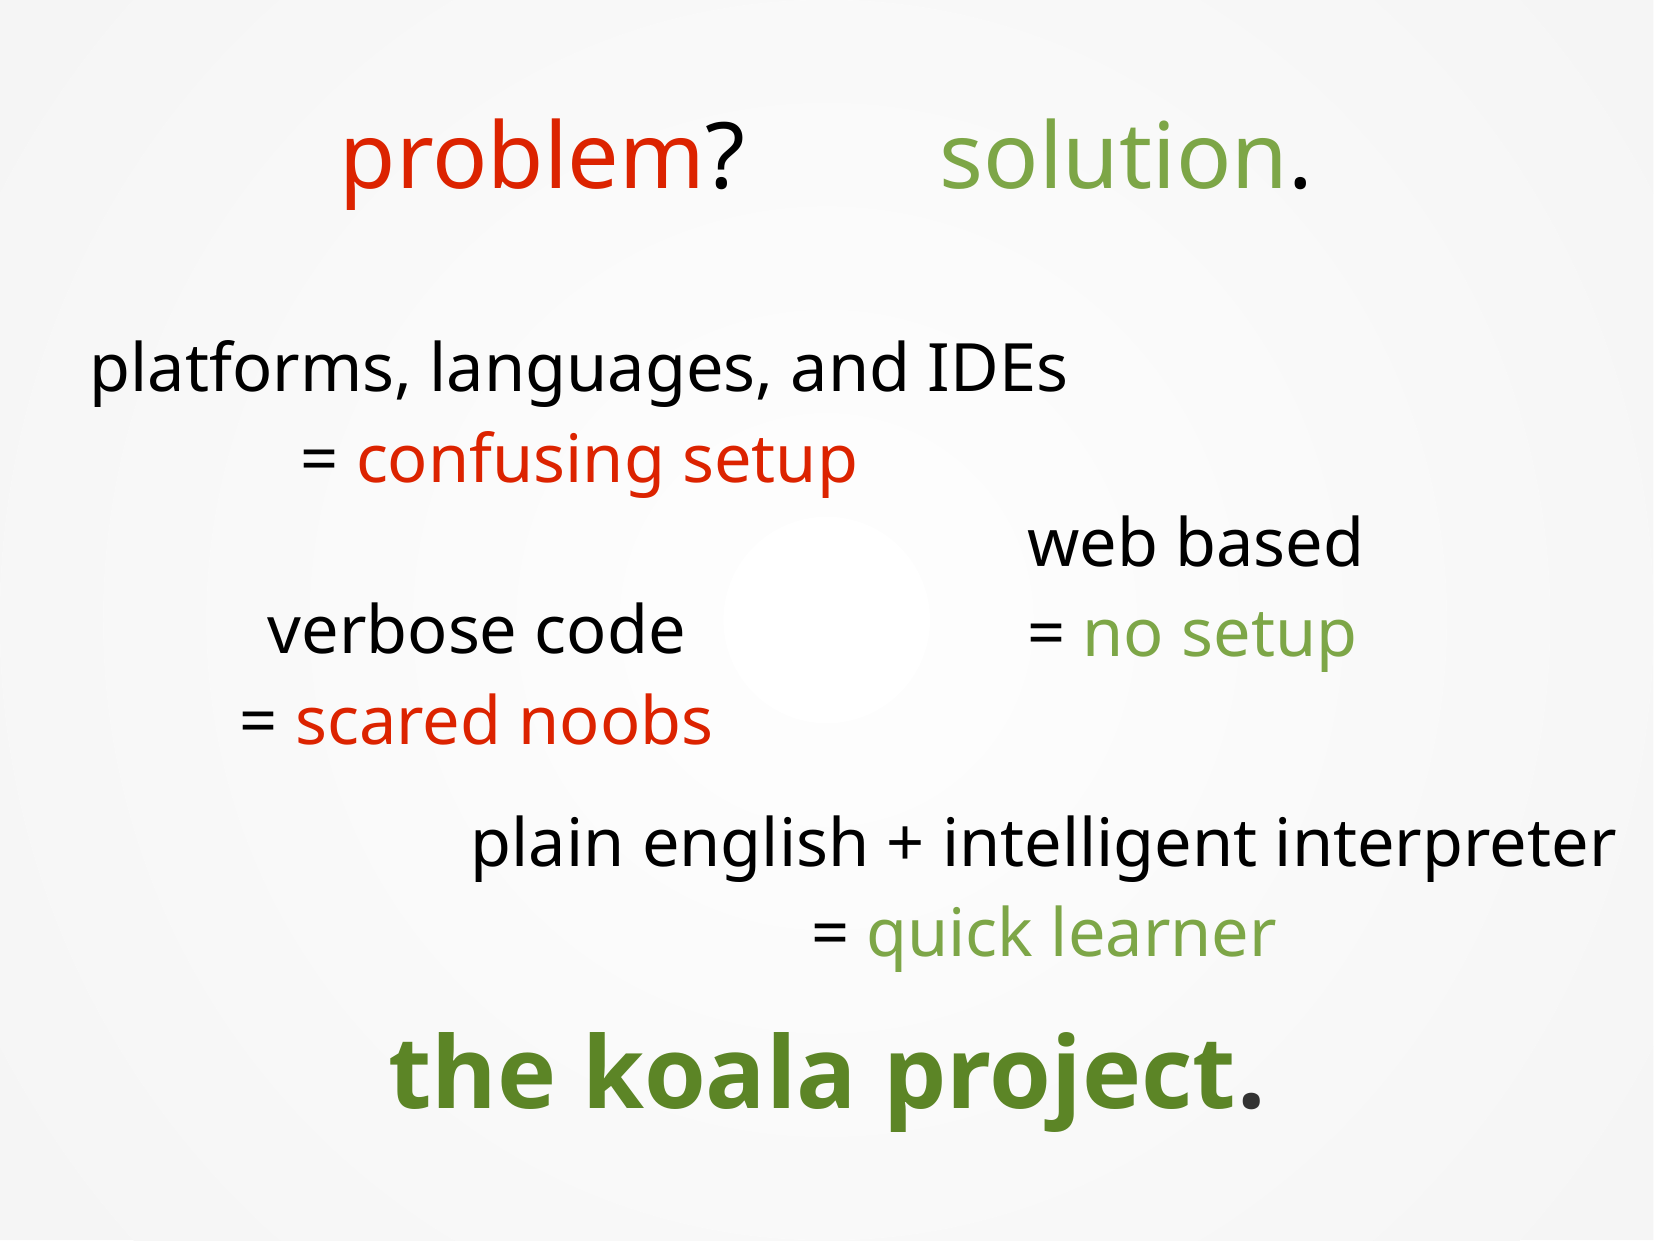

# problem?			solution.
platforms, languages, and IDEs
= confusing setup
web based
= no setup
verbose code
= scared noobs
plain english + intelligent interpreter
= quick learner
the koala project.